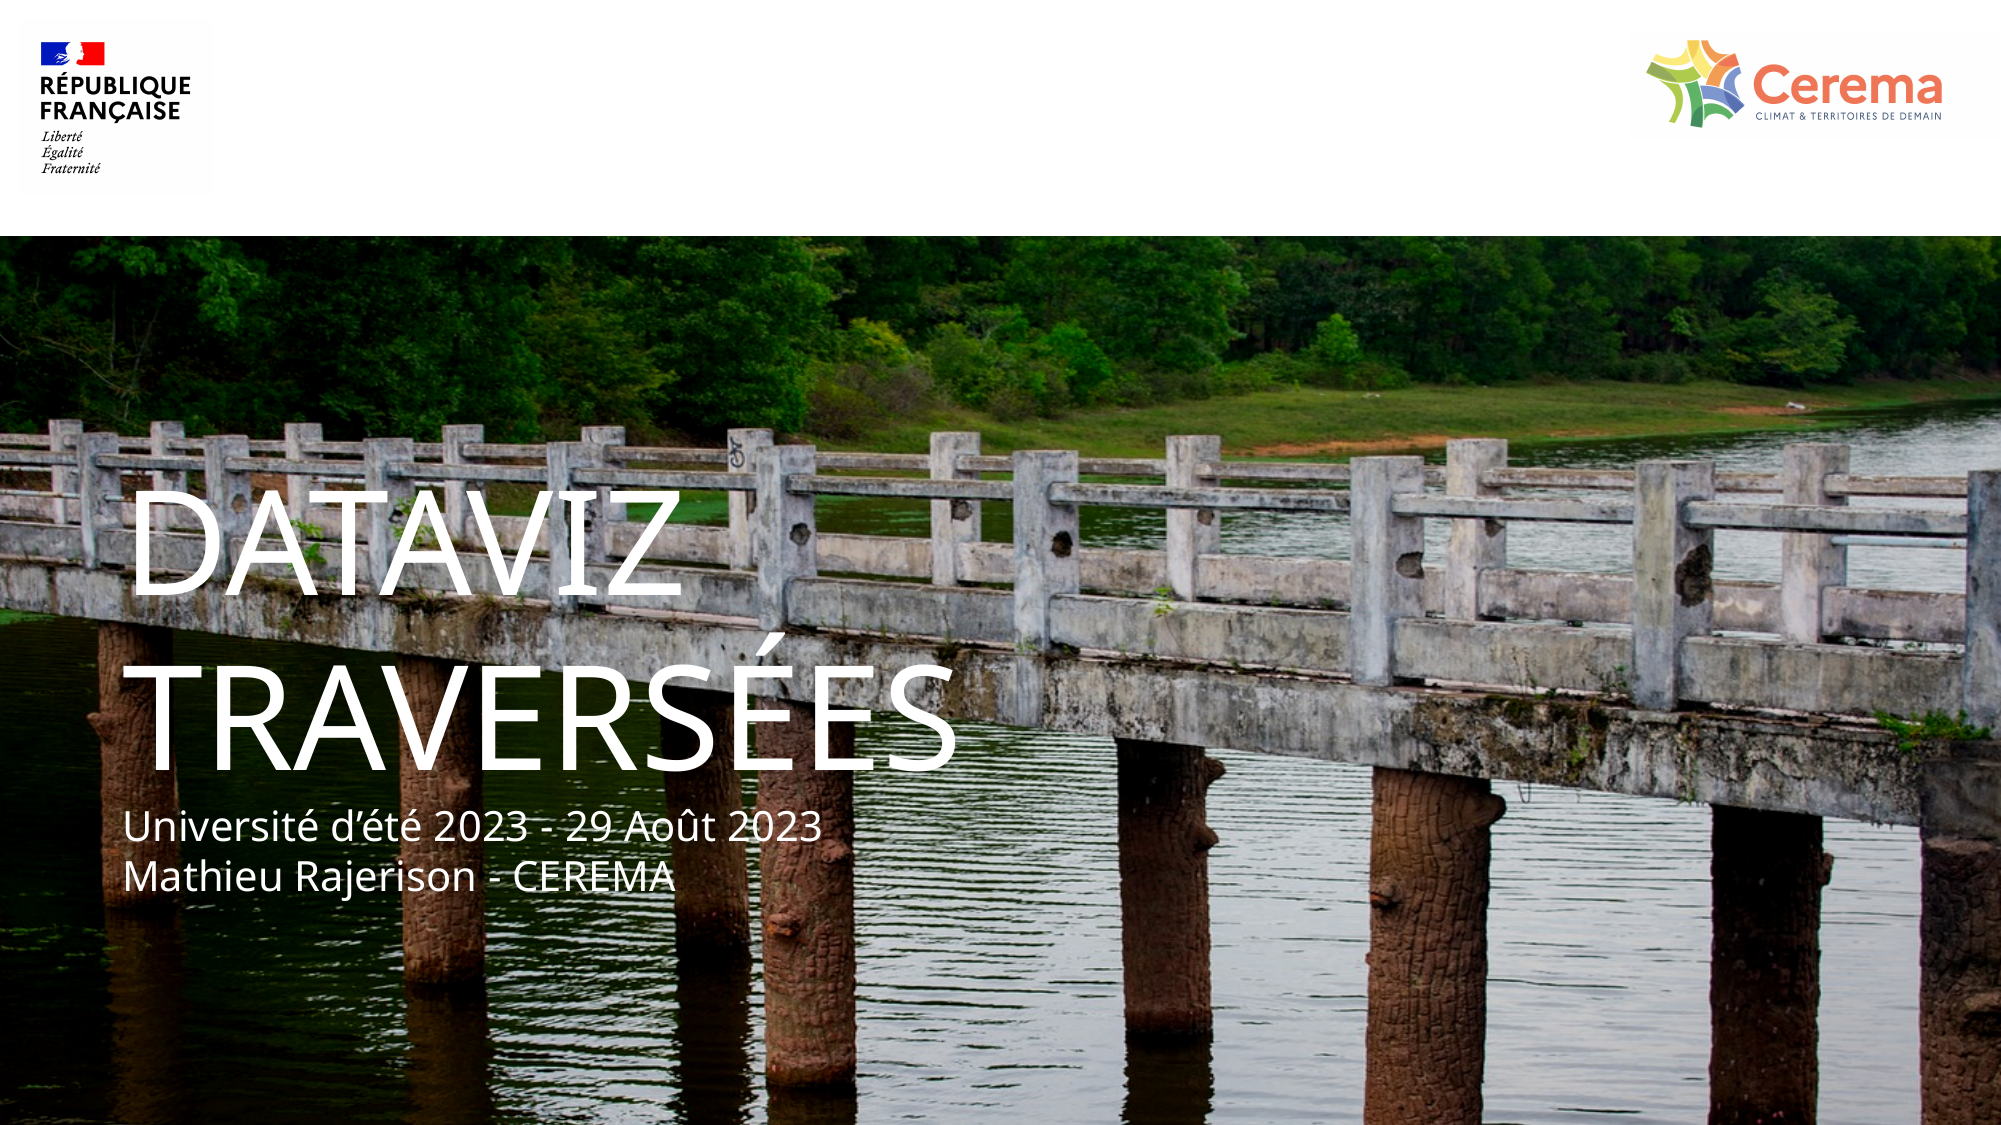

# Dataviz traversées Université d’été 2023 - 29 Août 2023 Mathieu Rajerison - CEREMA